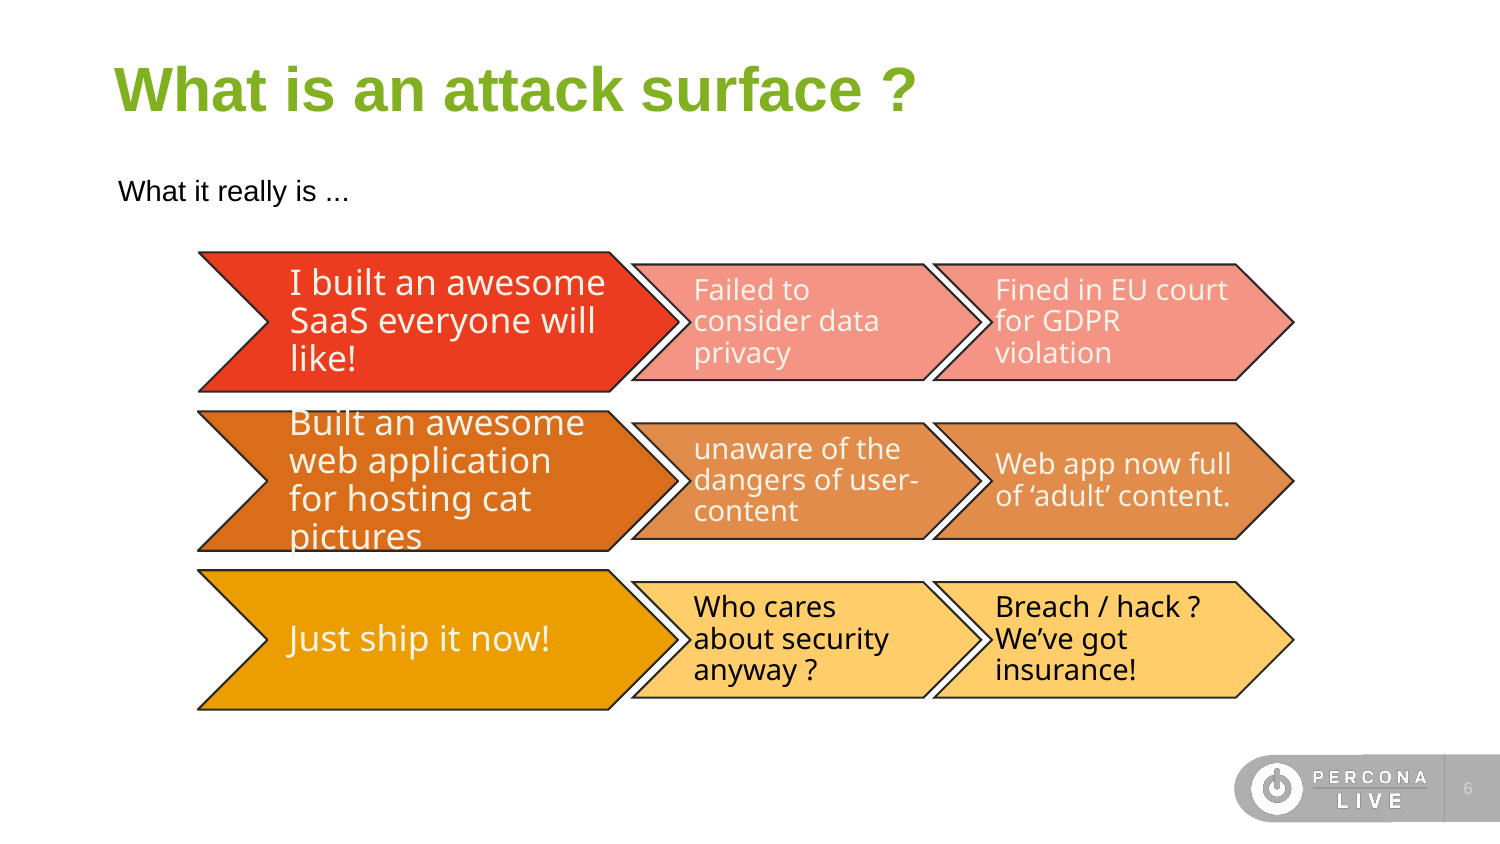

# What is an attack surface ?
What it really is ...
I built an awesome SaaS everyone will like!
Failed to consider data privacy
Fined in EU court for GDPR violation
Built an awesome web application for hosting cat pictures
unaware of the dangers of user-content
Web app now full of ‘adult’ content.
Just ship it now!
Who cares about security anyway ?
Breach / hack ? We’ve got insurance!